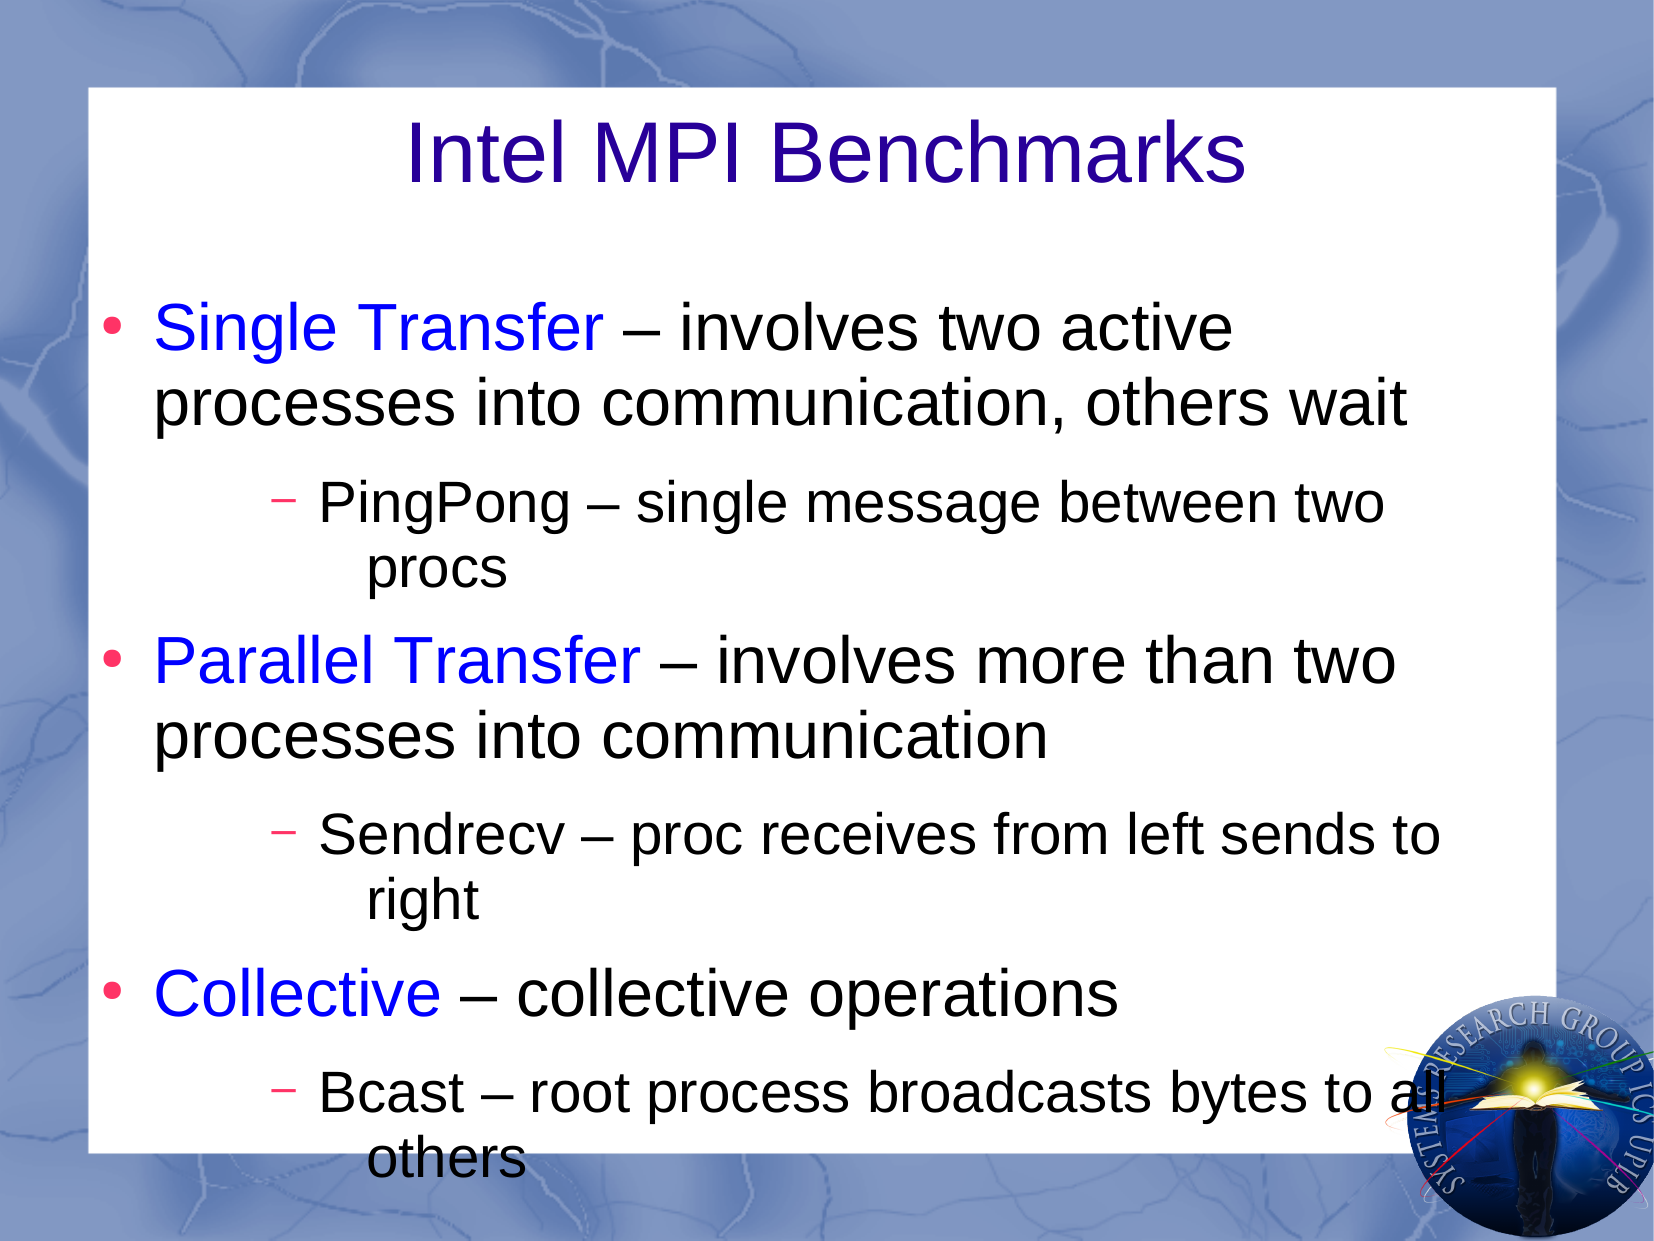

# Intel MPI Benchmarks
Single Transfer – involves two active processes into communication, others wait
PingPong – single message between two procs
Parallel Transfer – involves more than two processes into communication
Sendrecv – proc receives from left sends to right
Collective – collective operations
Bcast – root process broadcasts bytes to all others